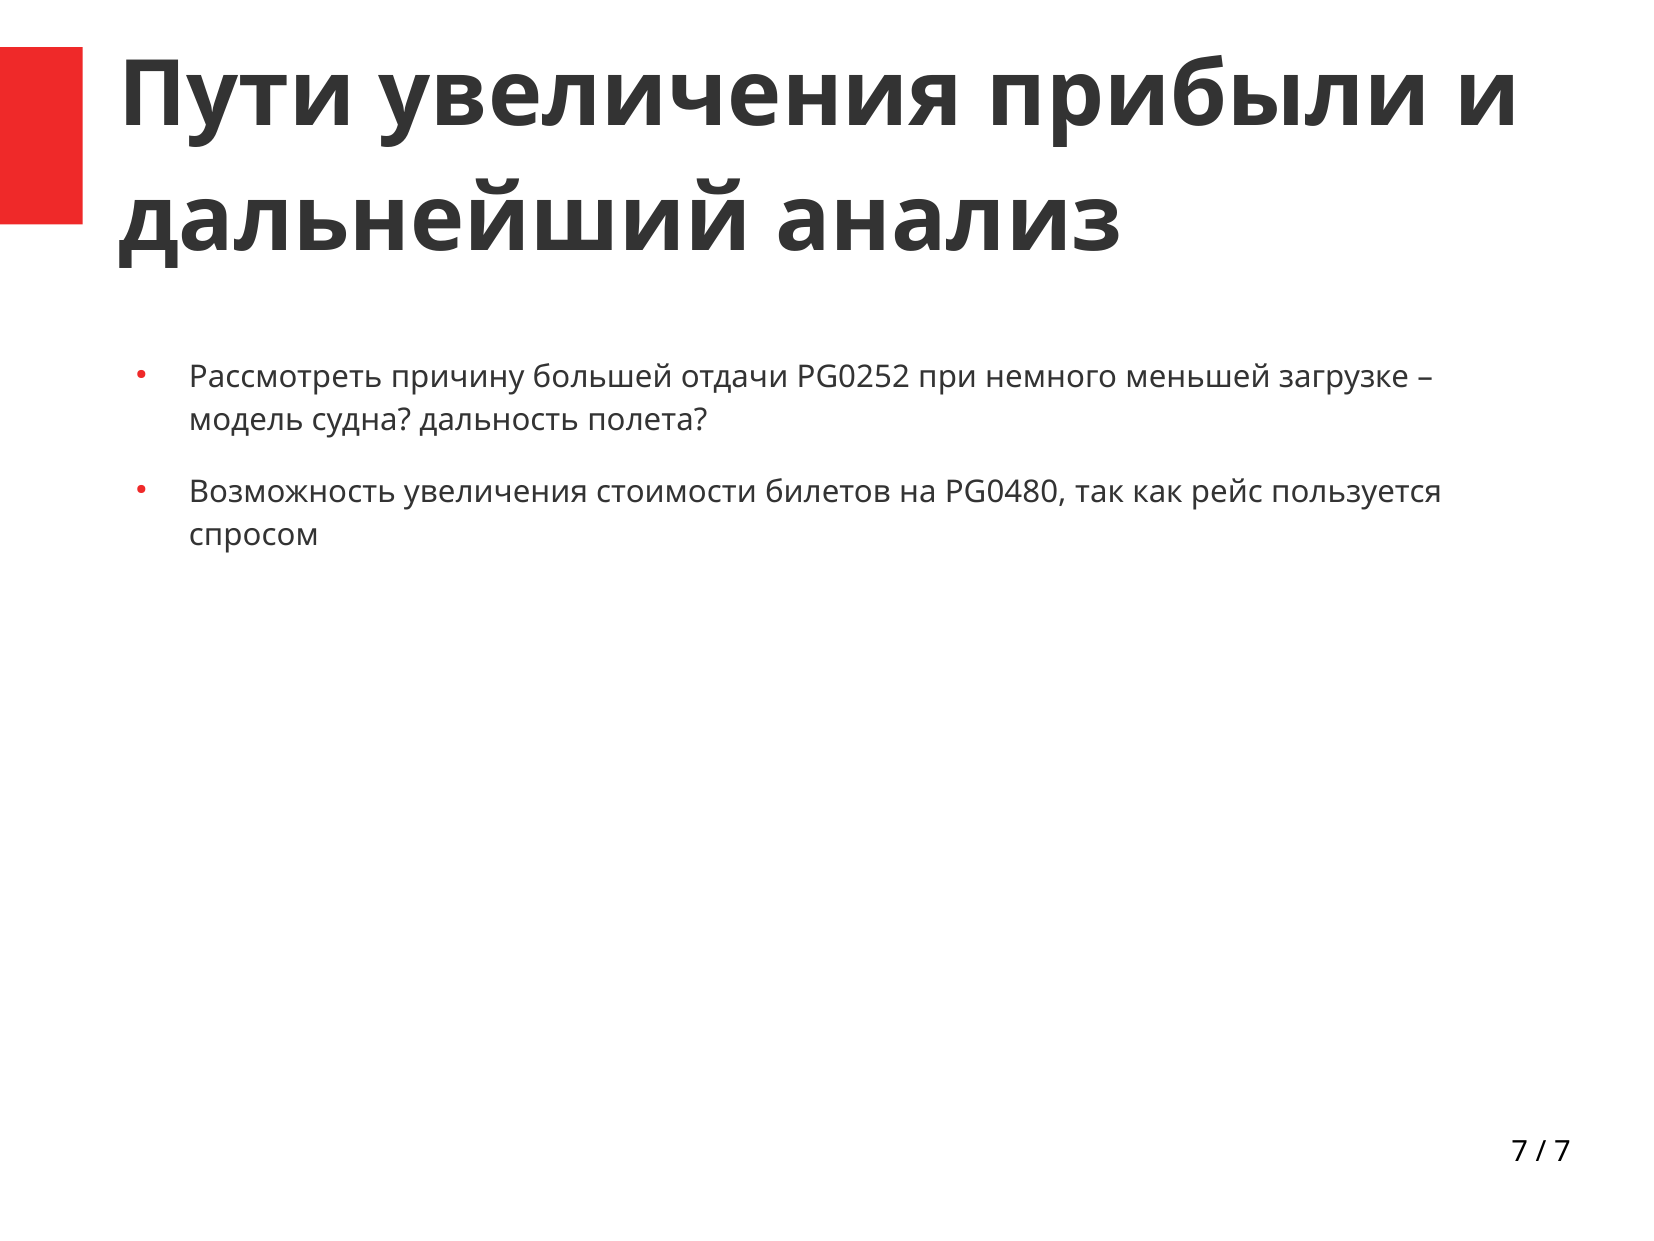

# Пути увеличения прибыли и дальнейший анализ
Рассмотреть причину большей отдачи PG0252 при немного меньшей загрузке –модель судна? дальность полета?
Возможность увеличения стоимости билетов на PG0480, так как рейс пользуется спросом
7